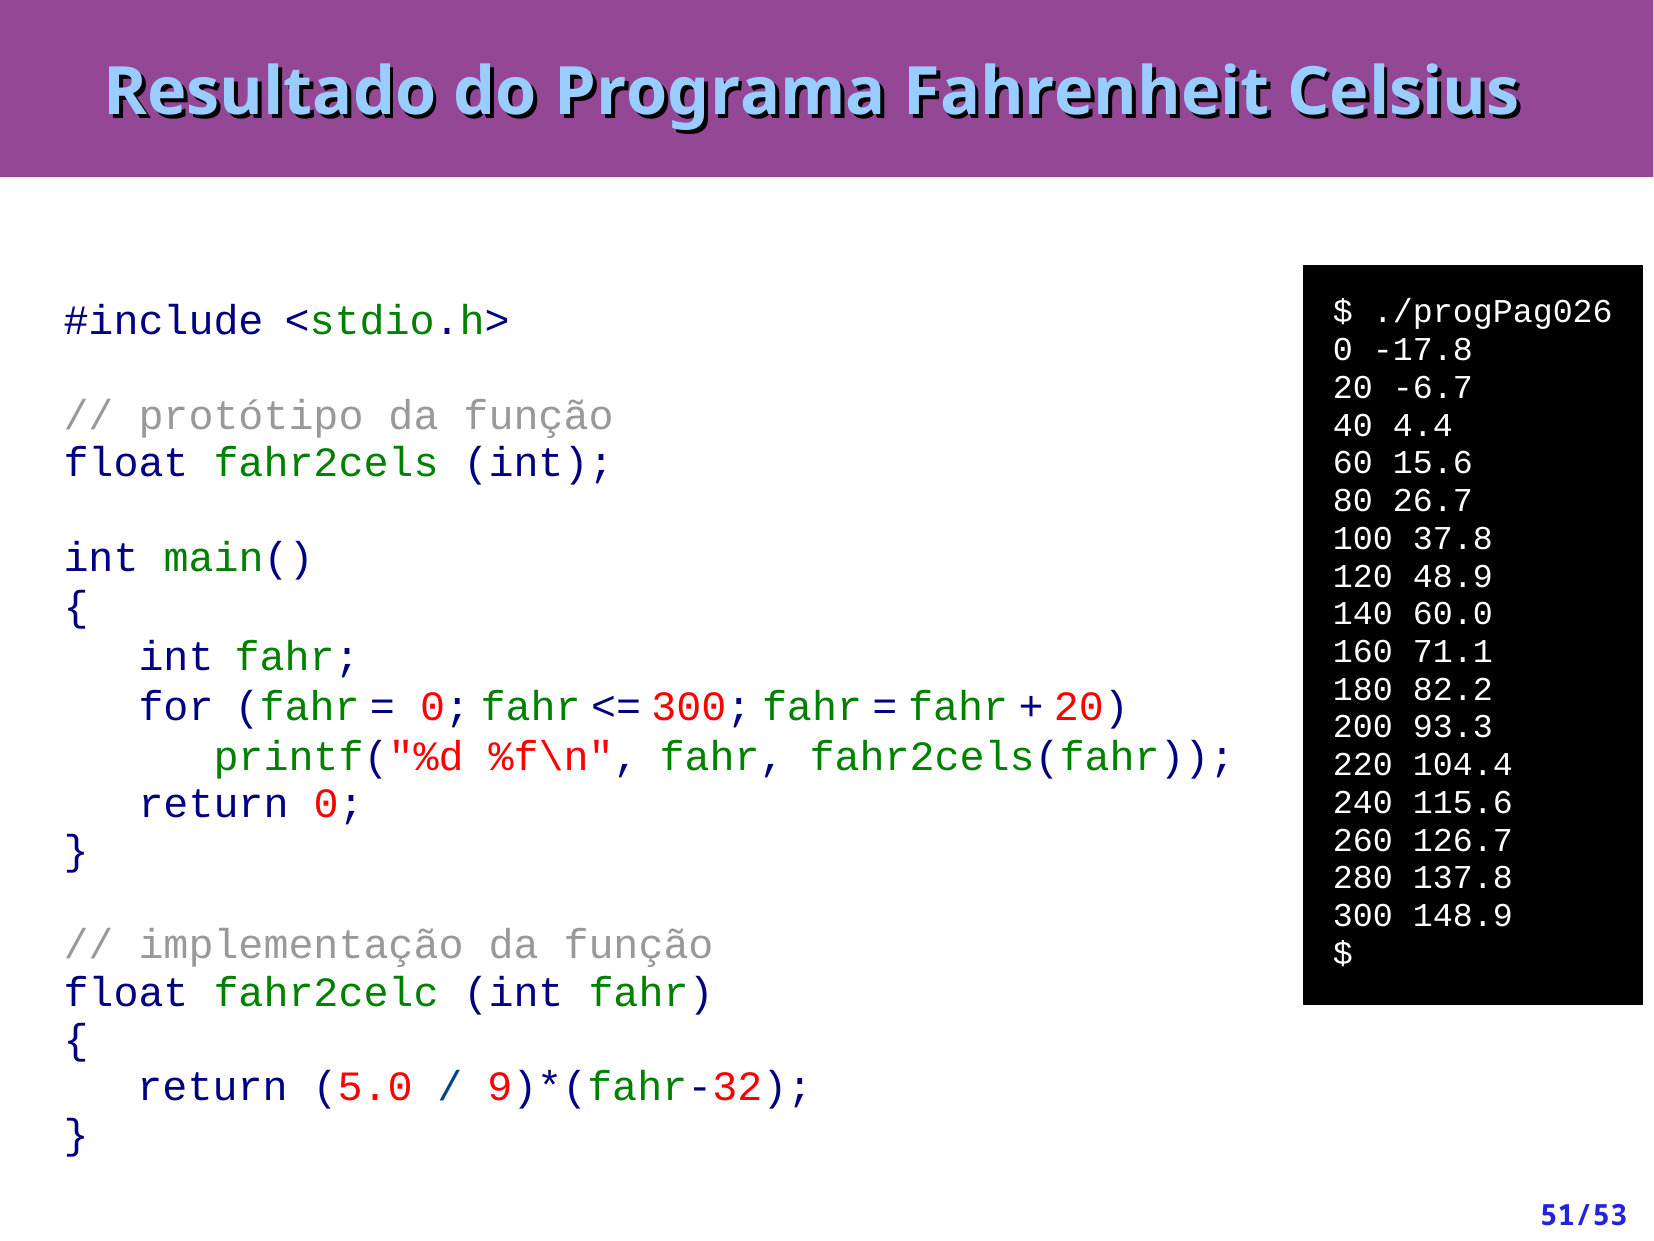

# Resultado do Programa Fahrenheit Celsius
$ ./progPag026
0 -17.8
20 -6.7
40 4.4
60 15.6
80 26.7
100 37.8
120 48.9
140 60.0
160 71.1
180 82.2
200 93.3
220 104.4
240 115.6
260 126.7
280 137.8
300 148.9
$
#include <stdio.h>
// protótipo da função
float fahr2cels (int);
int main()
{
 int fahr;
 for (fahr = 0; fahr <= 300; fahr = fahr + 20)
 printf("%d %f\n", fahr, fahr2cels(fahr));
 return 0;
}
// implementação da função
float fahr2celc (int fahr)
{
	return (5.0 / 9)*(fahr-32);
}
51